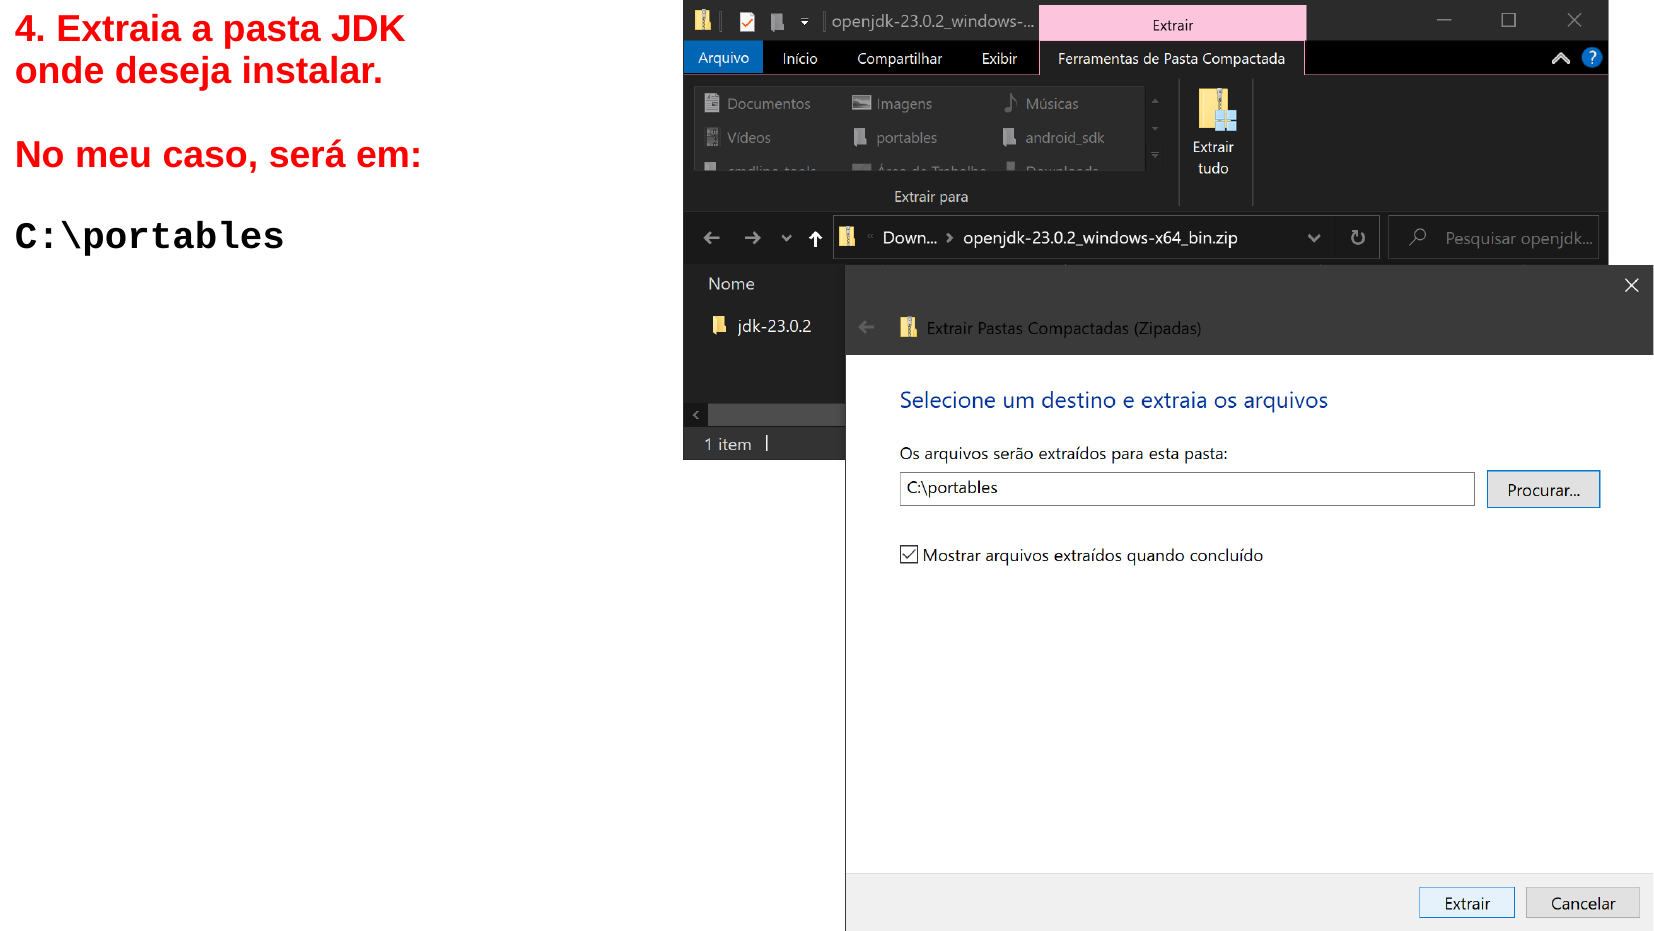

4. Extraia a pasta JDK onde deseja instalar.
No meu caso, será em:
C:\portables